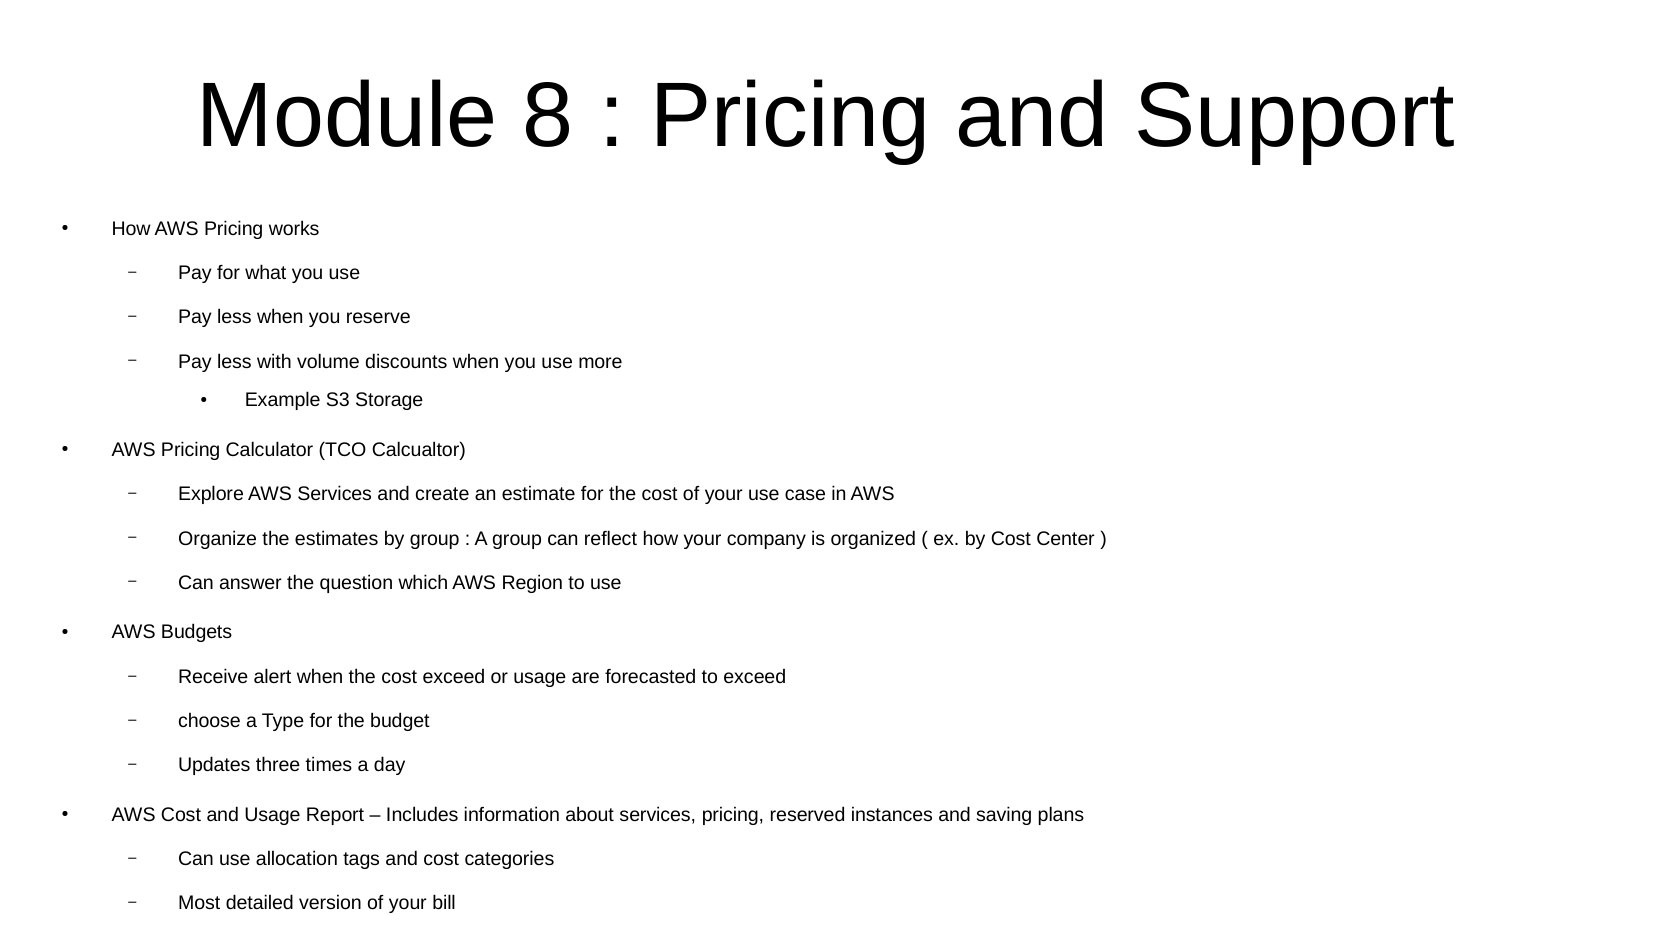

# Module 8 : Pricing and Support
How AWS Pricing works
Pay for what you use
Pay less when you reserve
Pay less with volume discounts when you use more
Example S3 Storage
AWS Pricing Calculator (TCO Calcualtor)
Explore AWS Services and create an estimate for the cost of your use case in AWS
Organize the estimates by group : A group can reflect how your company is organized ( ex. by Cost Center )
Can answer the question which AWS Region to use
AWS Budgets
Receive alert when the cost exceed or usage are forecasted to exceed
choose a Type for the budget
Updates three times a day
AWS Cost and Usage Report – Includes information about services, pricing, reserved instances and saving plans
Can use allocation tags and cost categories
Most detailed version of your bill